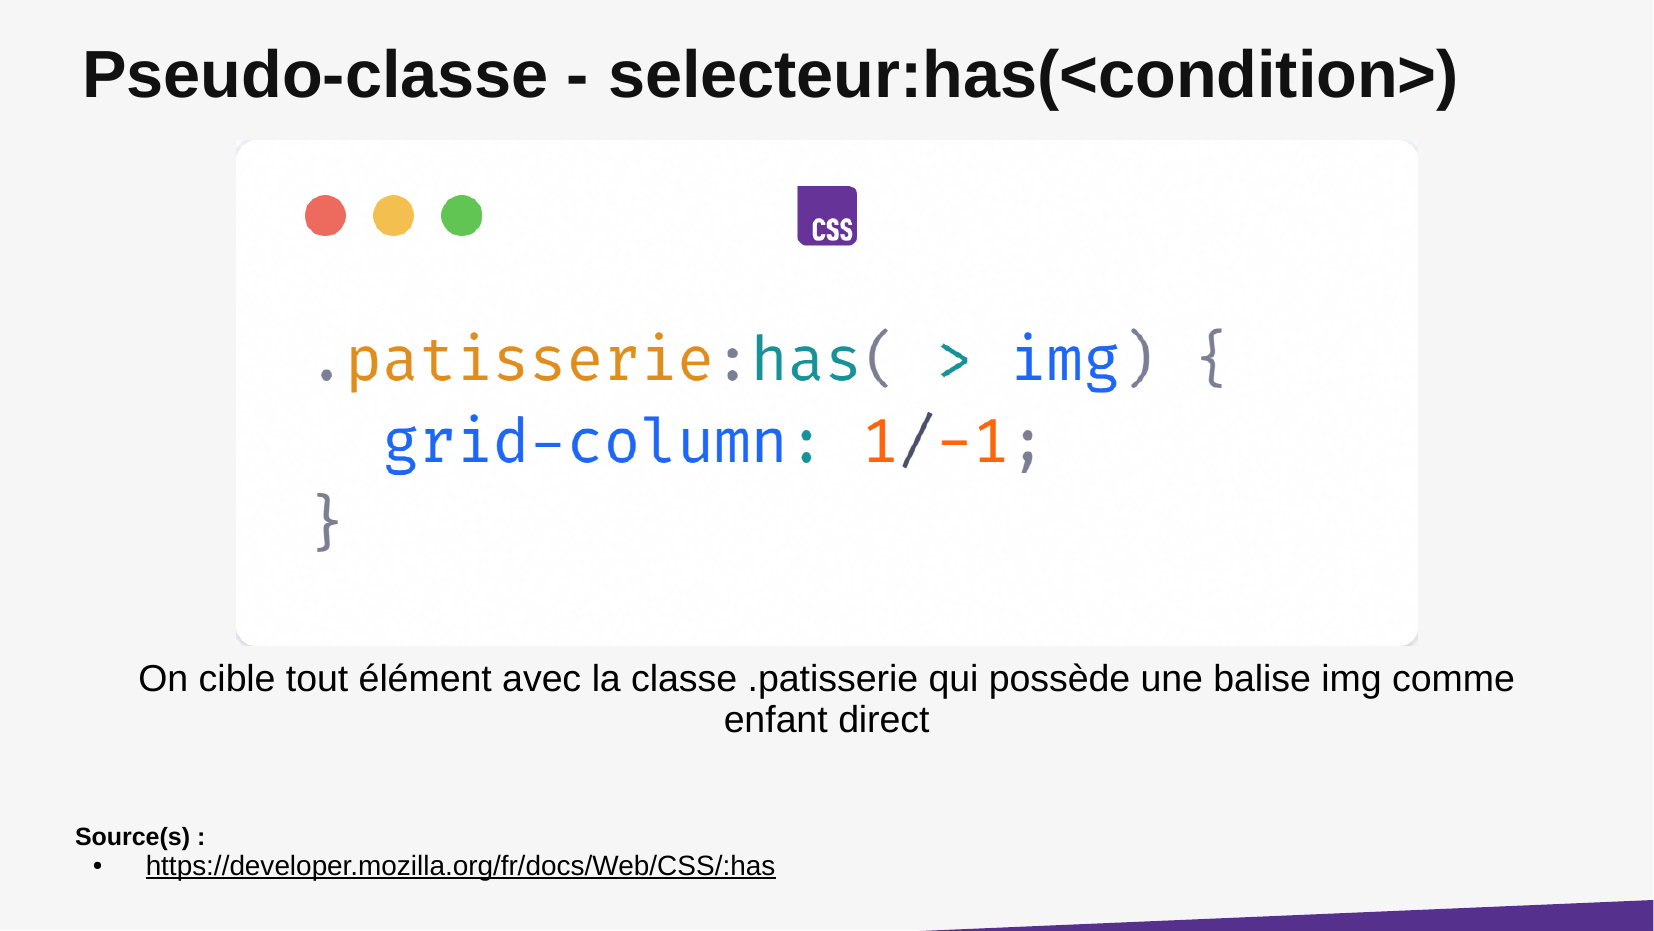

# Pseudo-classe - selecteur:has(<condition>)
On cible tout élément avec la classe .patisserie qui possède une balise img comme enfant direct
Source(s) :
https://developer.mozilla.org/fr/docs/Web/CSS/:has